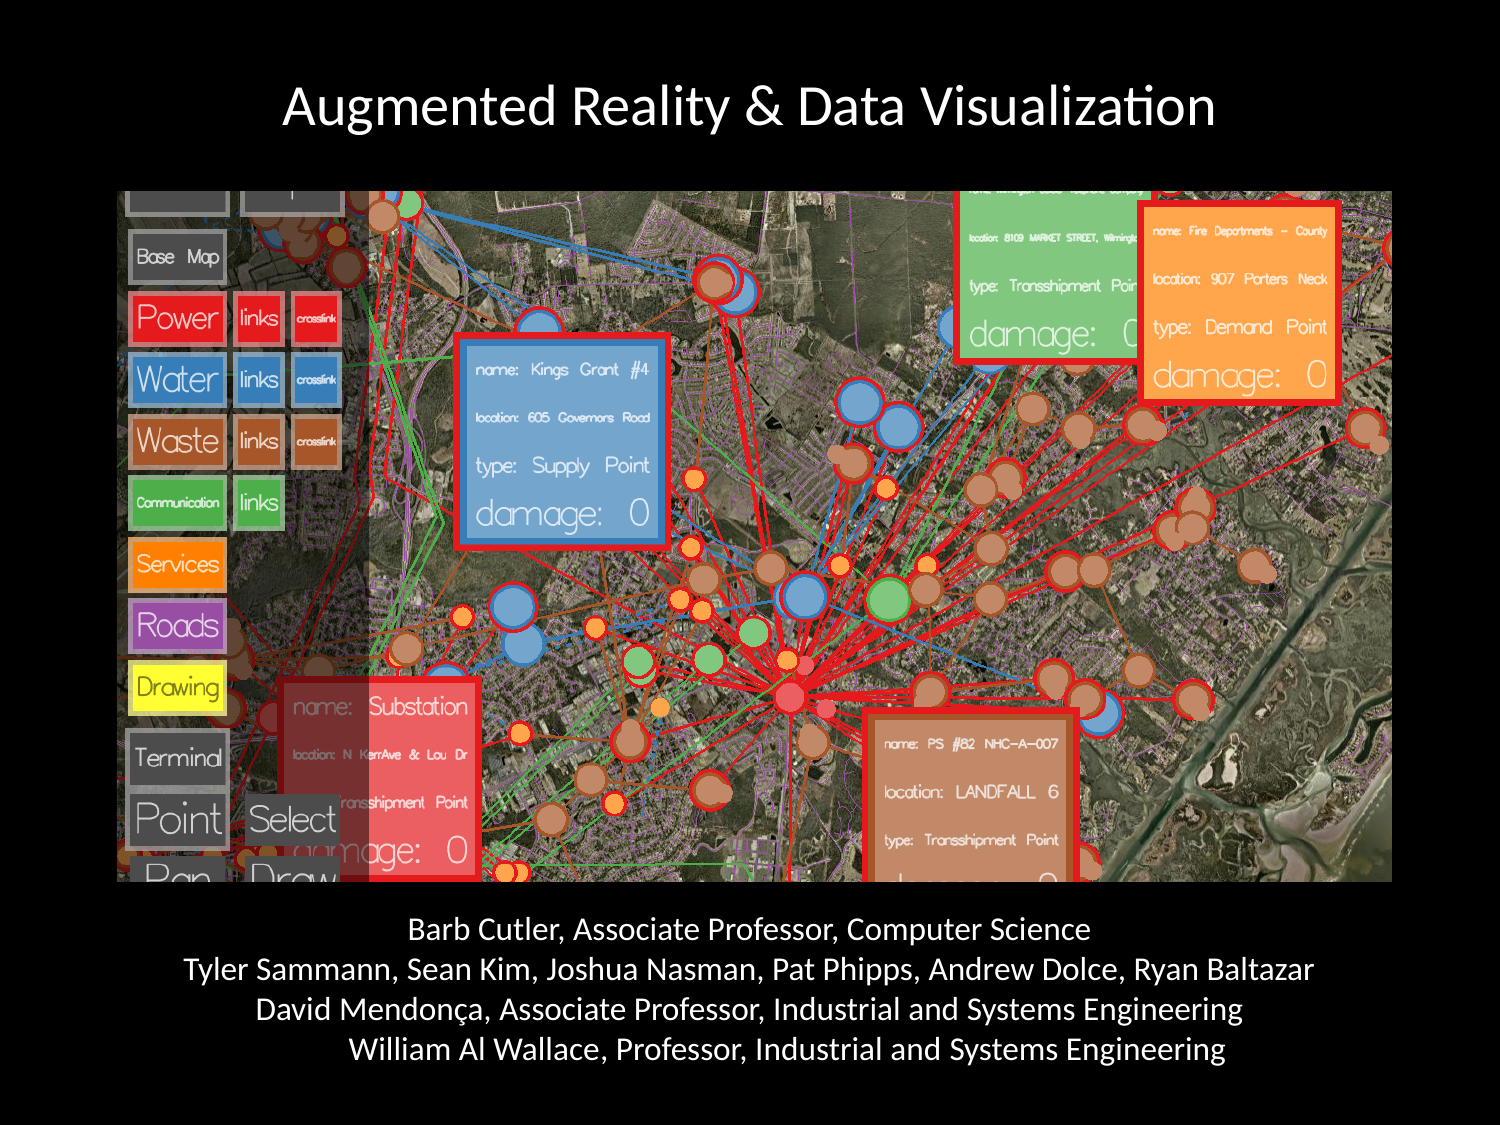

# Augmented Reality & Data Visualization
Barb Cutler, Associate Professor, Computer Science
Tyler Sammann, Sean Kim, Joshua Nasman, Pat Phipps, Andrew Dolce, Ryan Baltazar
David Mendonça, Associate Professor, Industrial and Systems Engineering
 William Al Wallace, Professor, Industrial and Systems Engineering